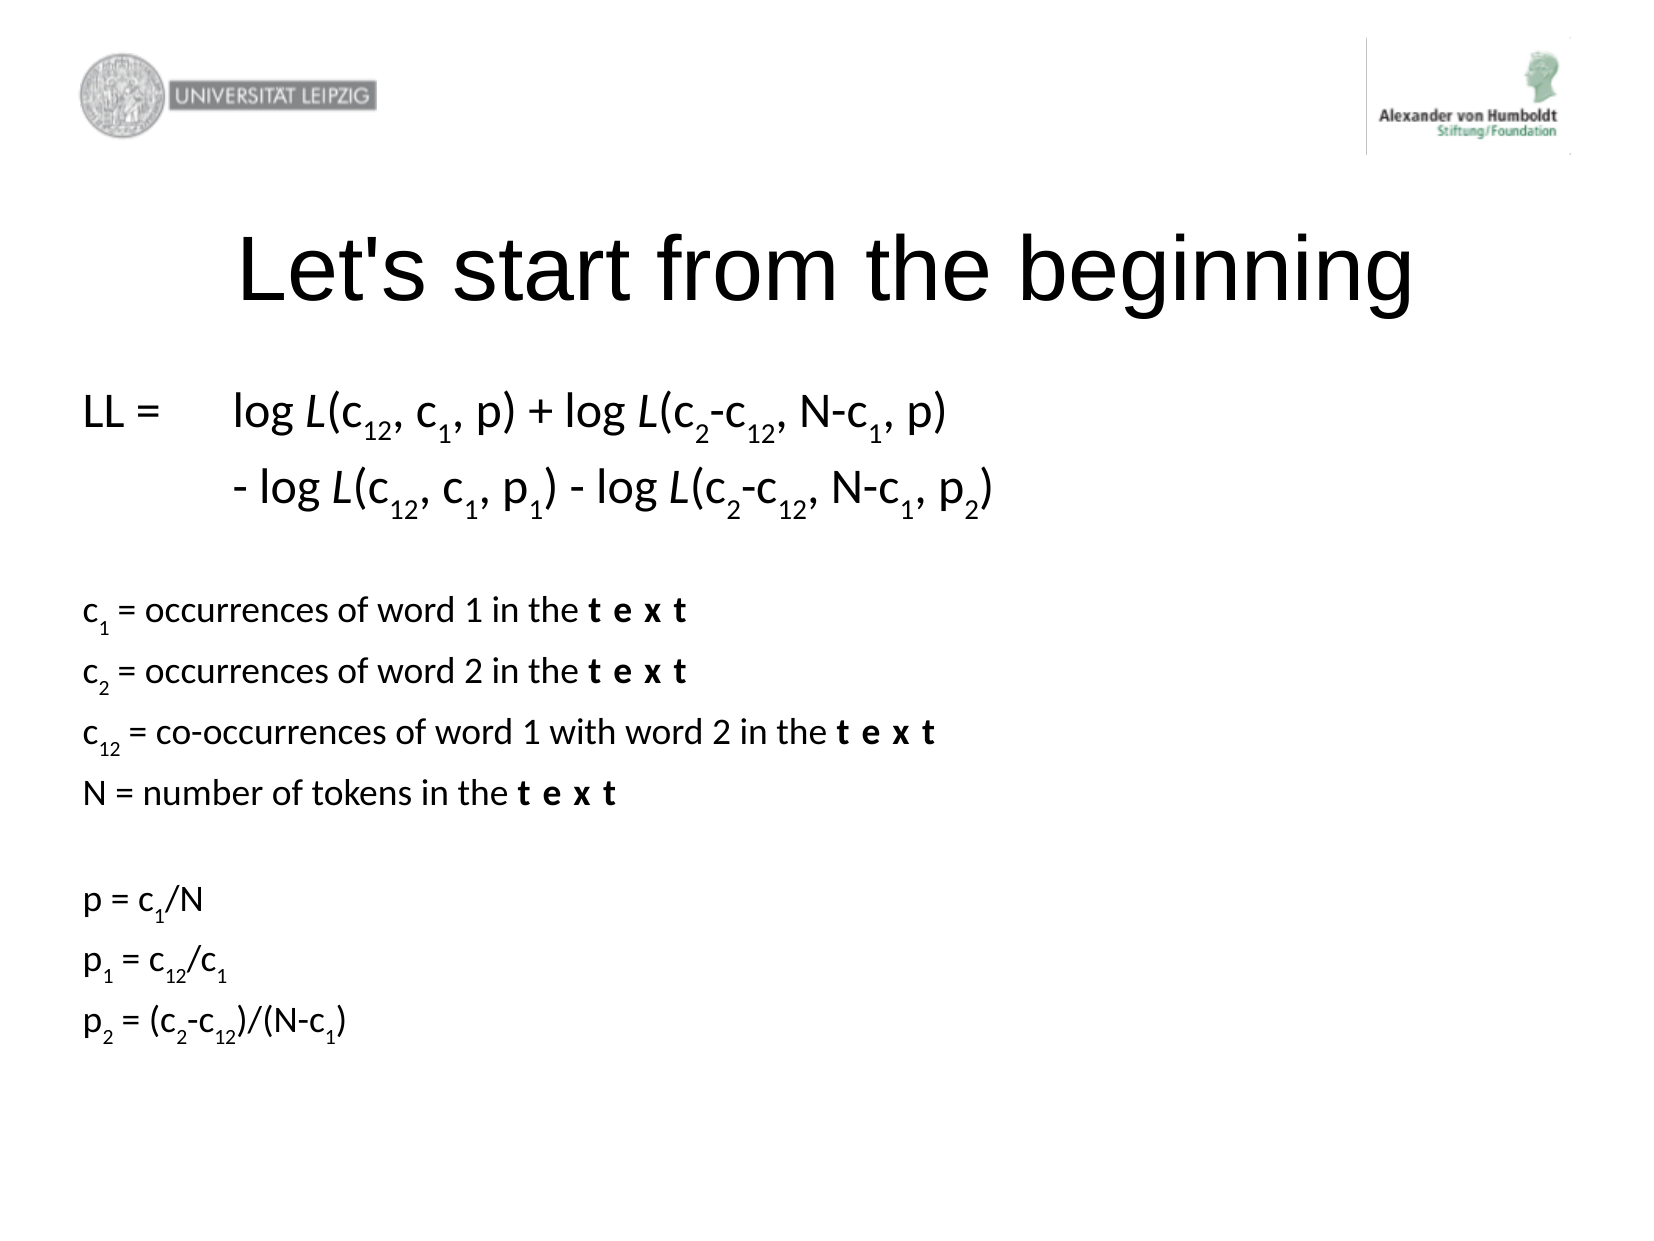

# Let's start from the beginning
LL = 	log L(c12, c1, p) + log L(c2-c12, N-c1, p)
 		- log L(c12, c1, p1) - log L(c2-c12, N-c1, p2)
c1 = occurrences of word 1 in the text
c2 = occurrences of word 2 in the text
c12 = co-occurrences of word 1 with word 2 in the text
N = number of tokens in the text
p = c1/N
p1 = c12/c1
p2 = (c2-c12)/(N-c1)